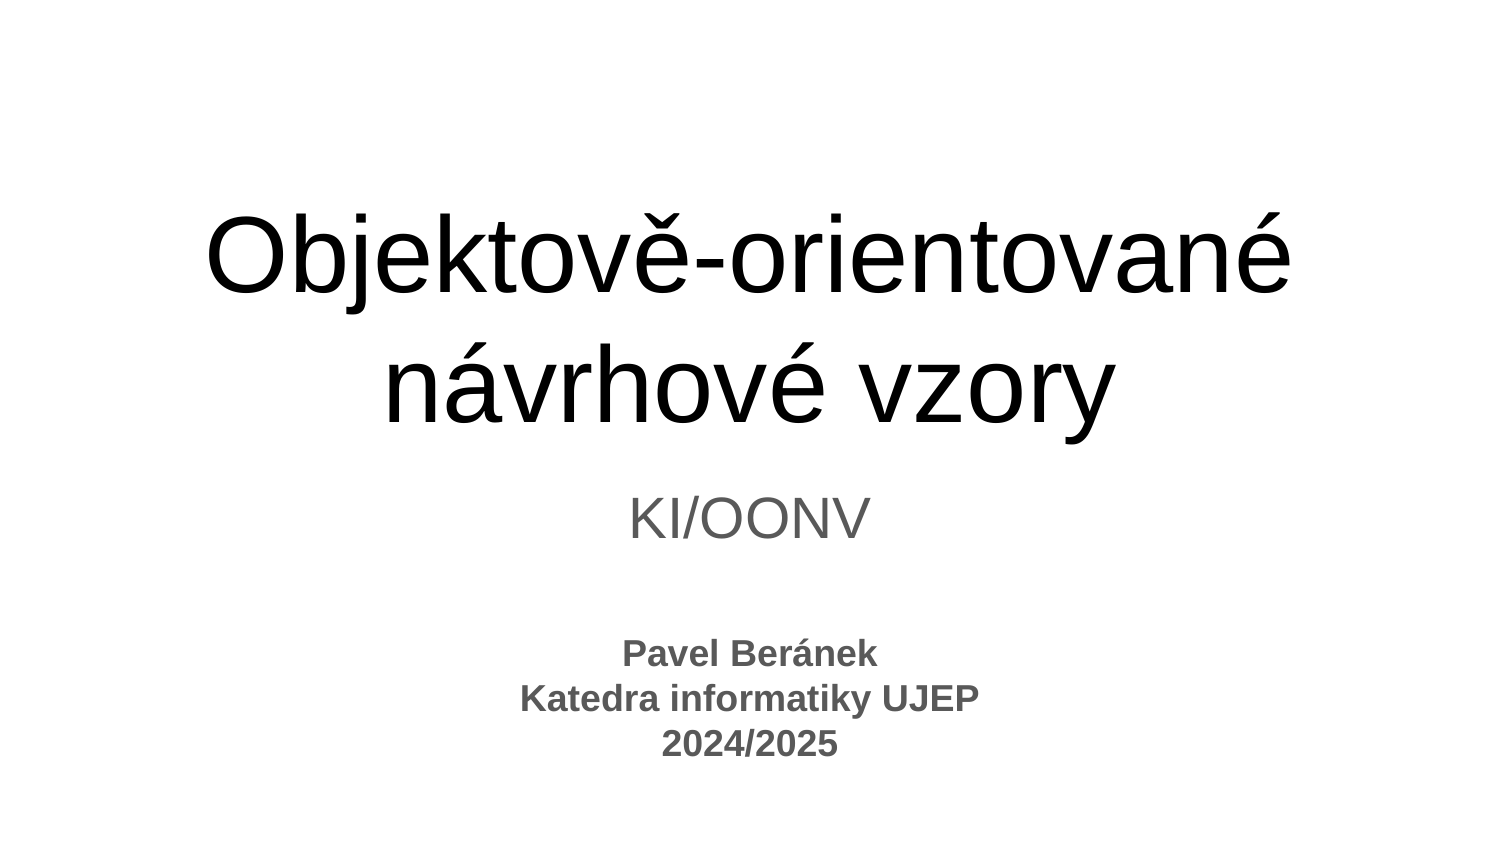

# Objektově-orientované návrhové vzory
KI/OONV
Pavel Beránek
Katedra informatiky UJEP
2024/2025